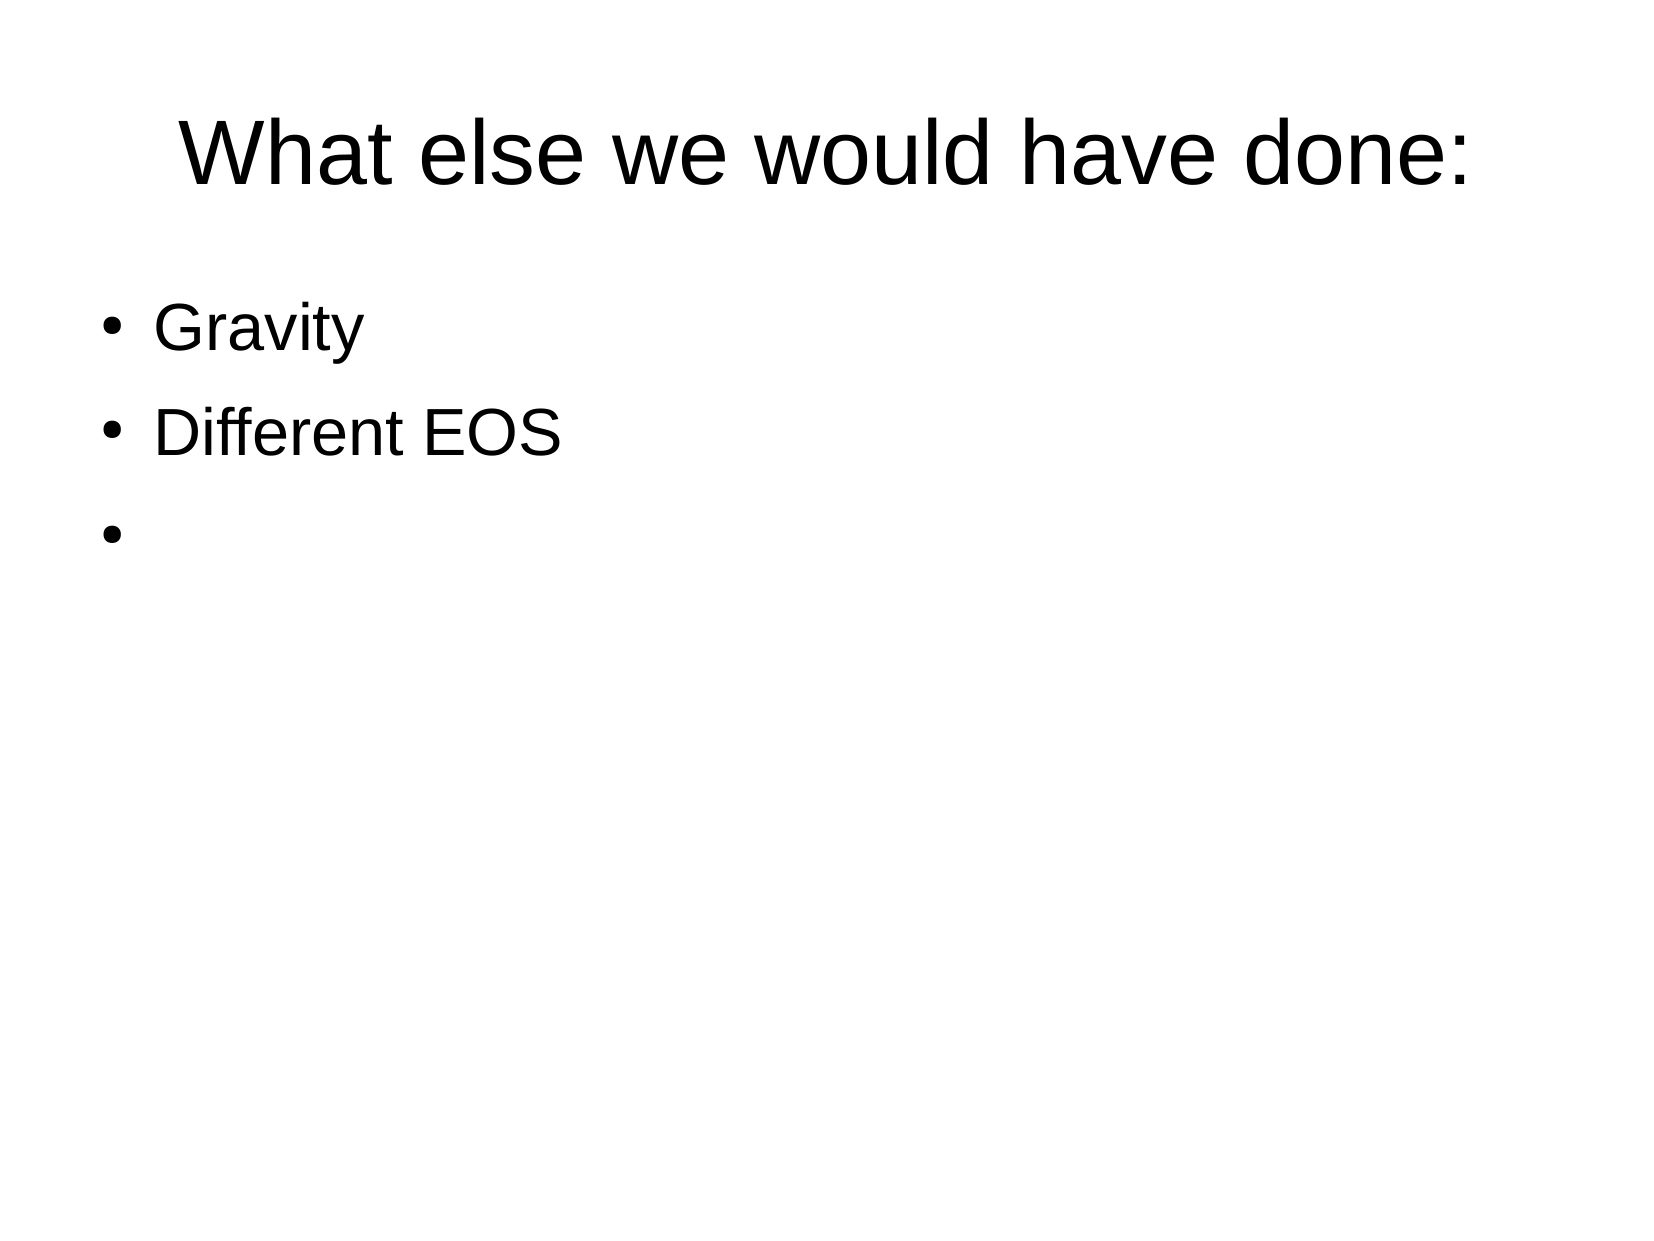

# What else we would have done:
Gravity
Different EOS